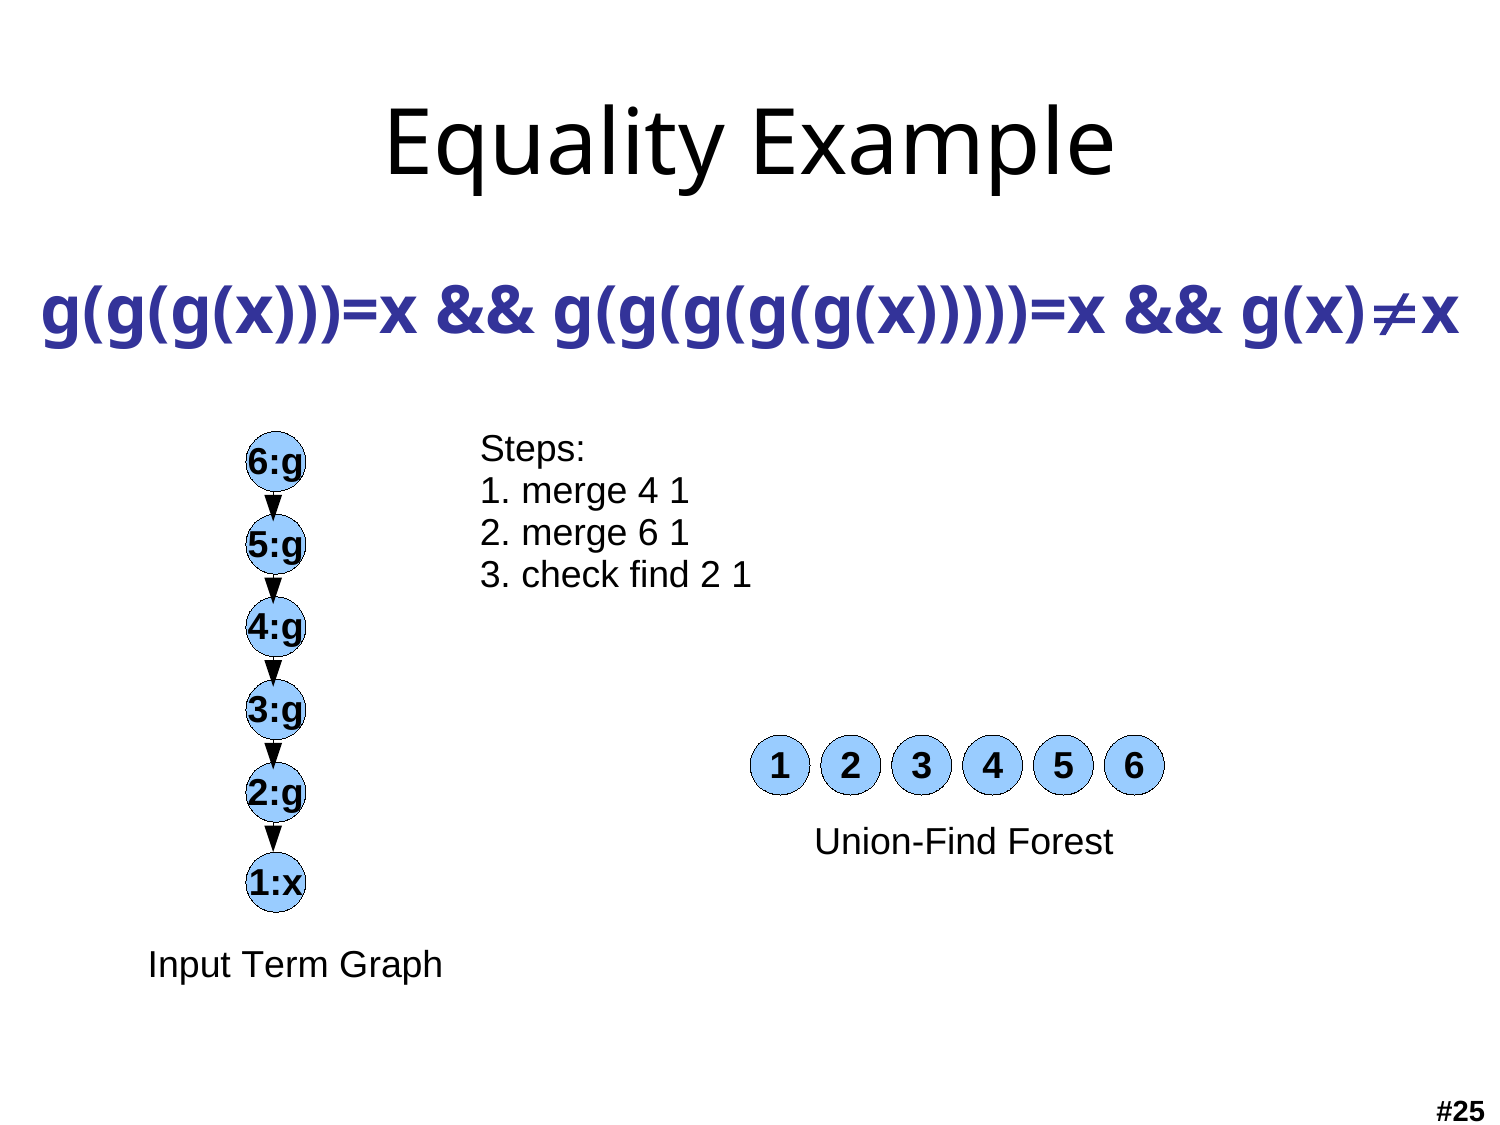

# Equality Example
g(g(g(x)))=x && g(g(g(g(g(x)))))=x && g(x)x
Steps:
1. merge 4 1
2. merge 6 1
3. check find 2 1
6:g
5:g
4:g
3:g
1
2
3
4
5
6
2:g
Union-Find Forest
1:x
Input Term Graph
25